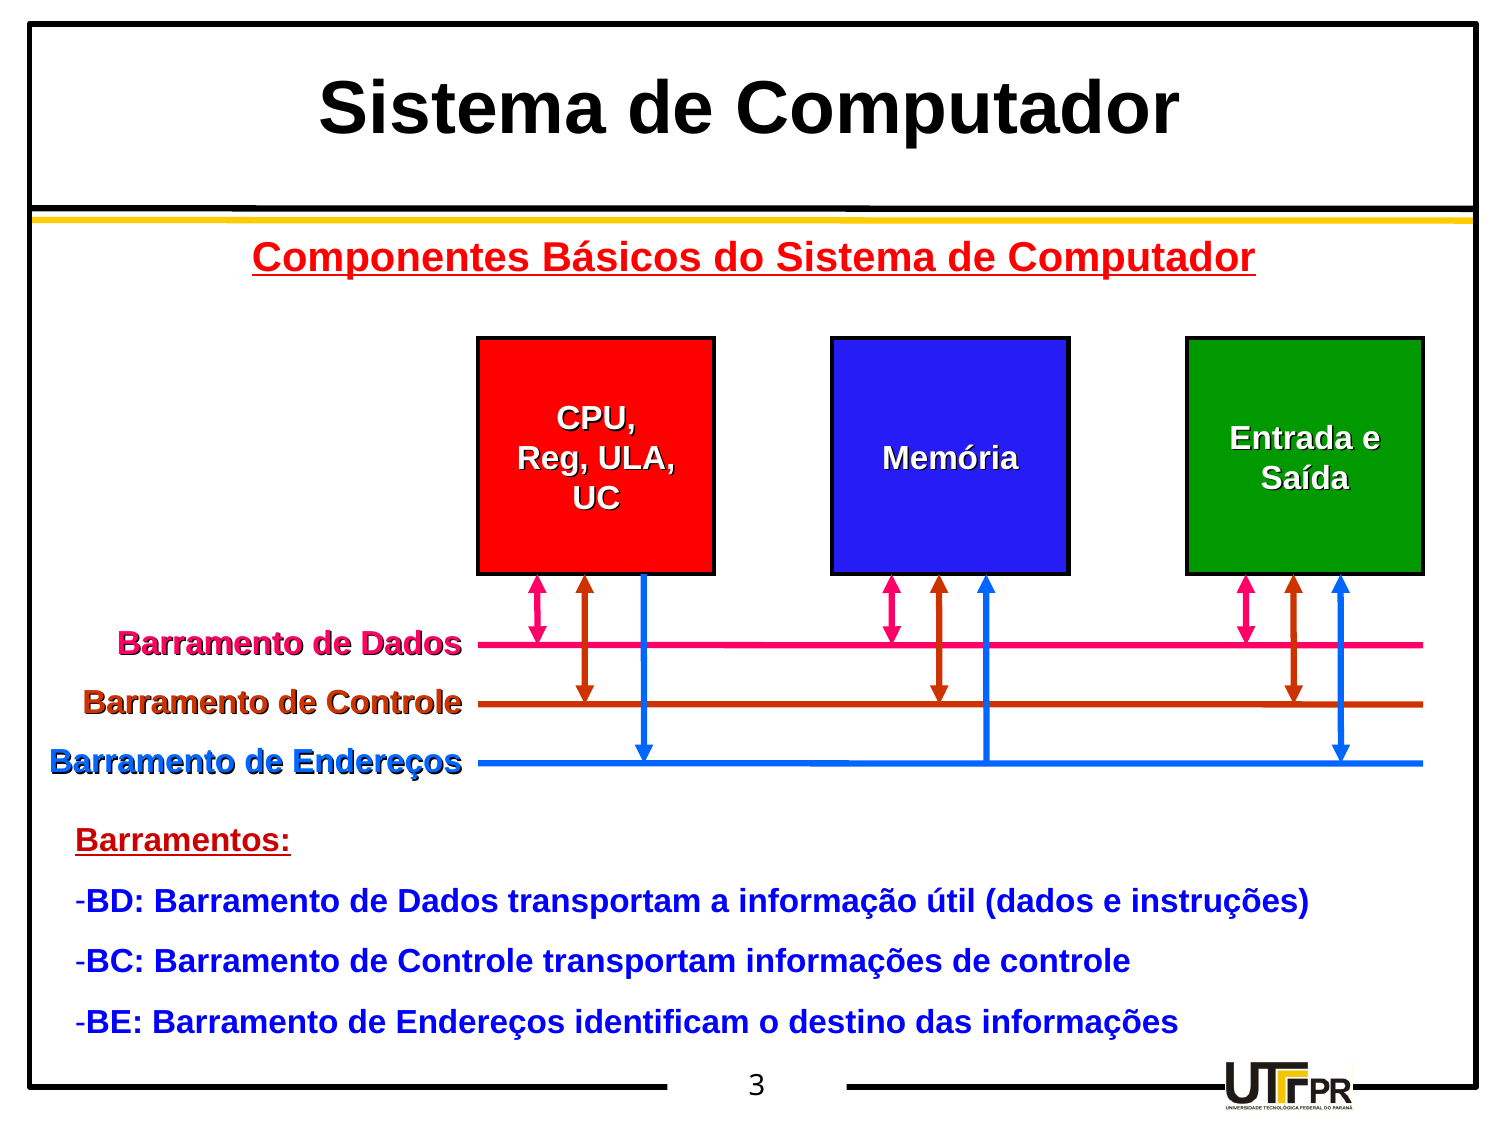

Sistema de Computador
# Componentes Básicos do Sistema de Computador
CPU,
Reg, ULA, UC
Memória
Entrada e Saída
Barramento de Dados
Barramento de Controle
Barramento de Endereços
Barramentos:
BD: Barramento de Dados transportam a informação útil (dados e instruções)‏
BC: Barramento de Controle transportam informações de controle
BE: Barramento de Endereços identificam o destino das informações